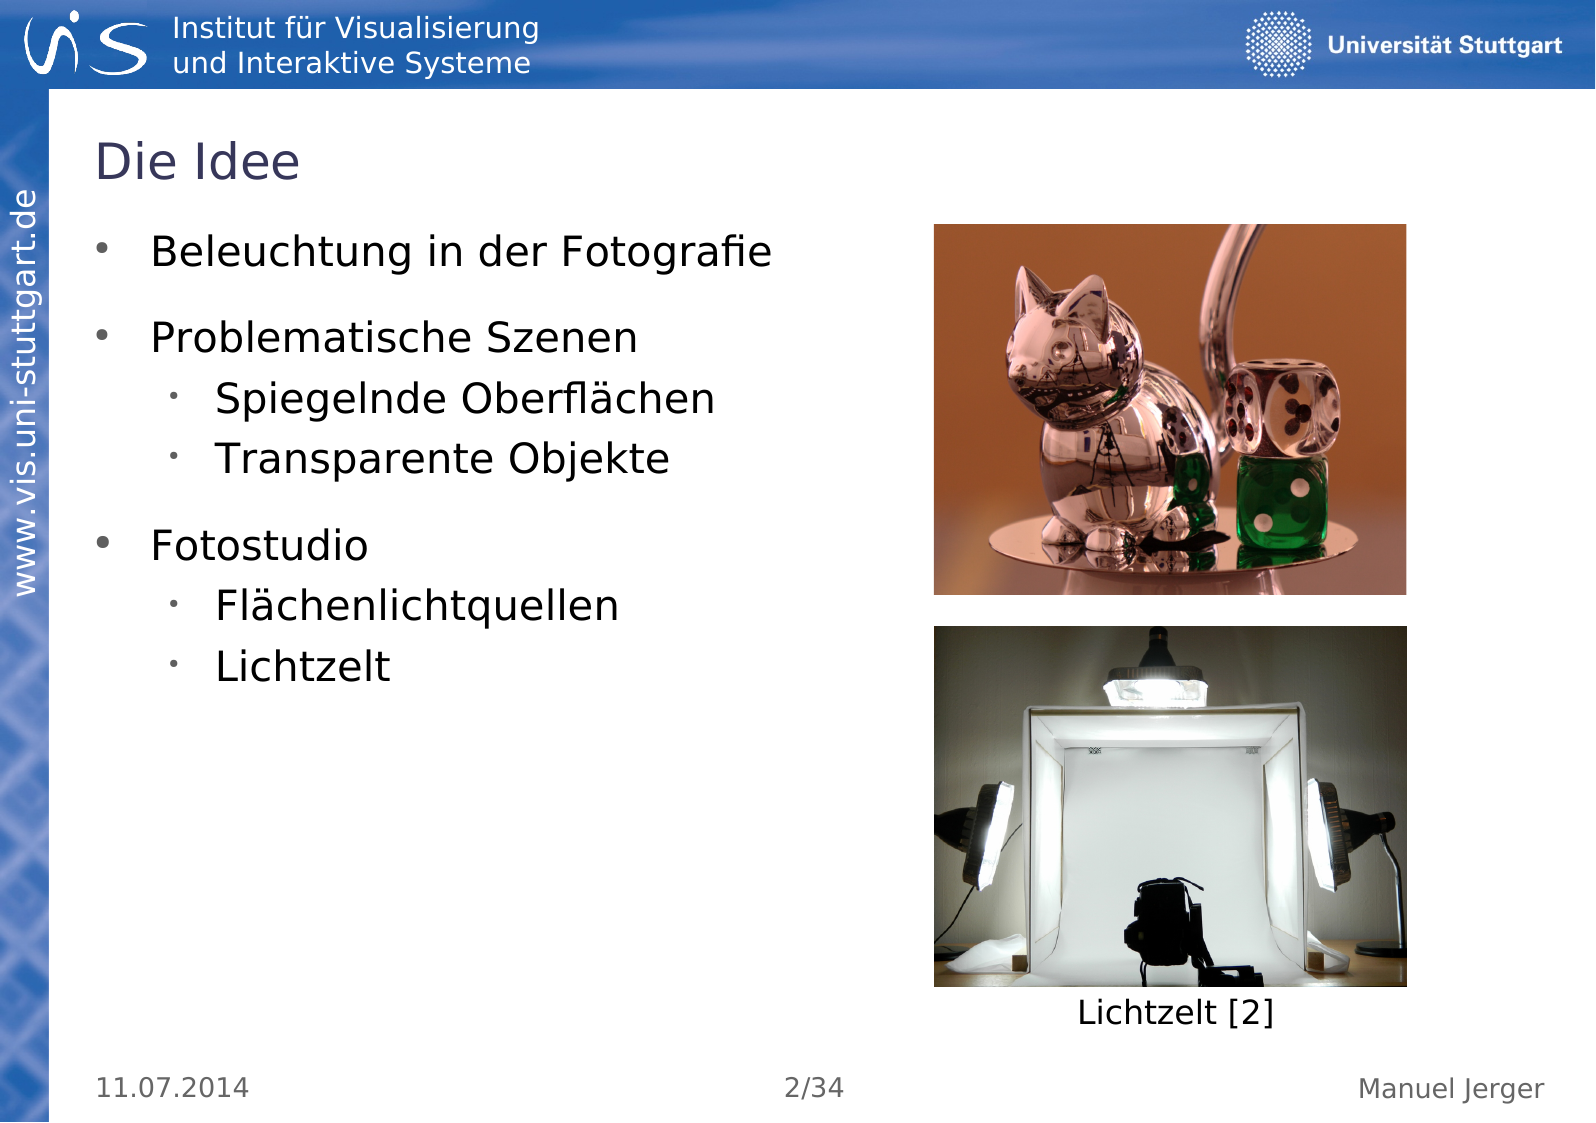

# Die Idee
Beleuchtung in der Fotografie
Problematische Szenen
Spiegelnde Oberflächen
Transparente Objekte
Fotostudio
Flächenlichtquellen
Lichtzelt
Lichtzelt [2]